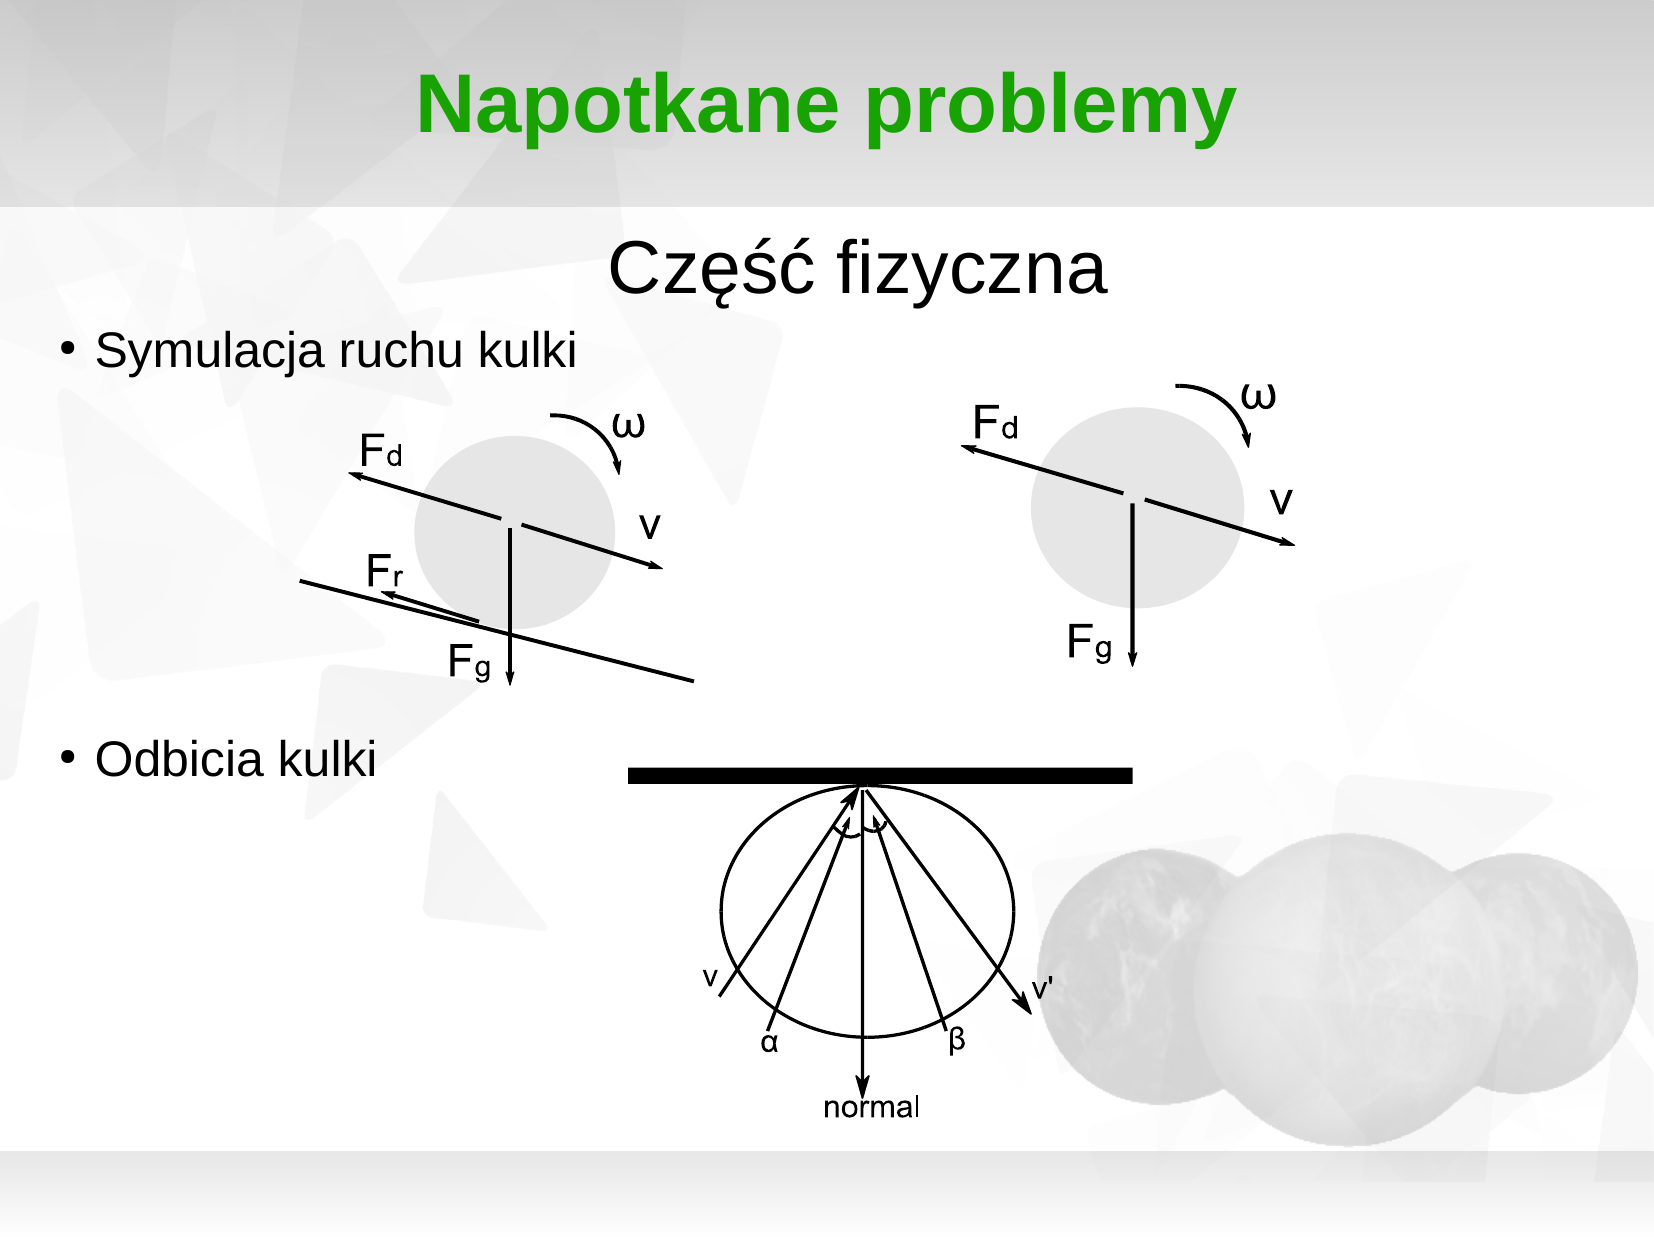

# Napotkane problemy
Część fizyczna
Symulacja ruchu kulki
Odbicia kulki